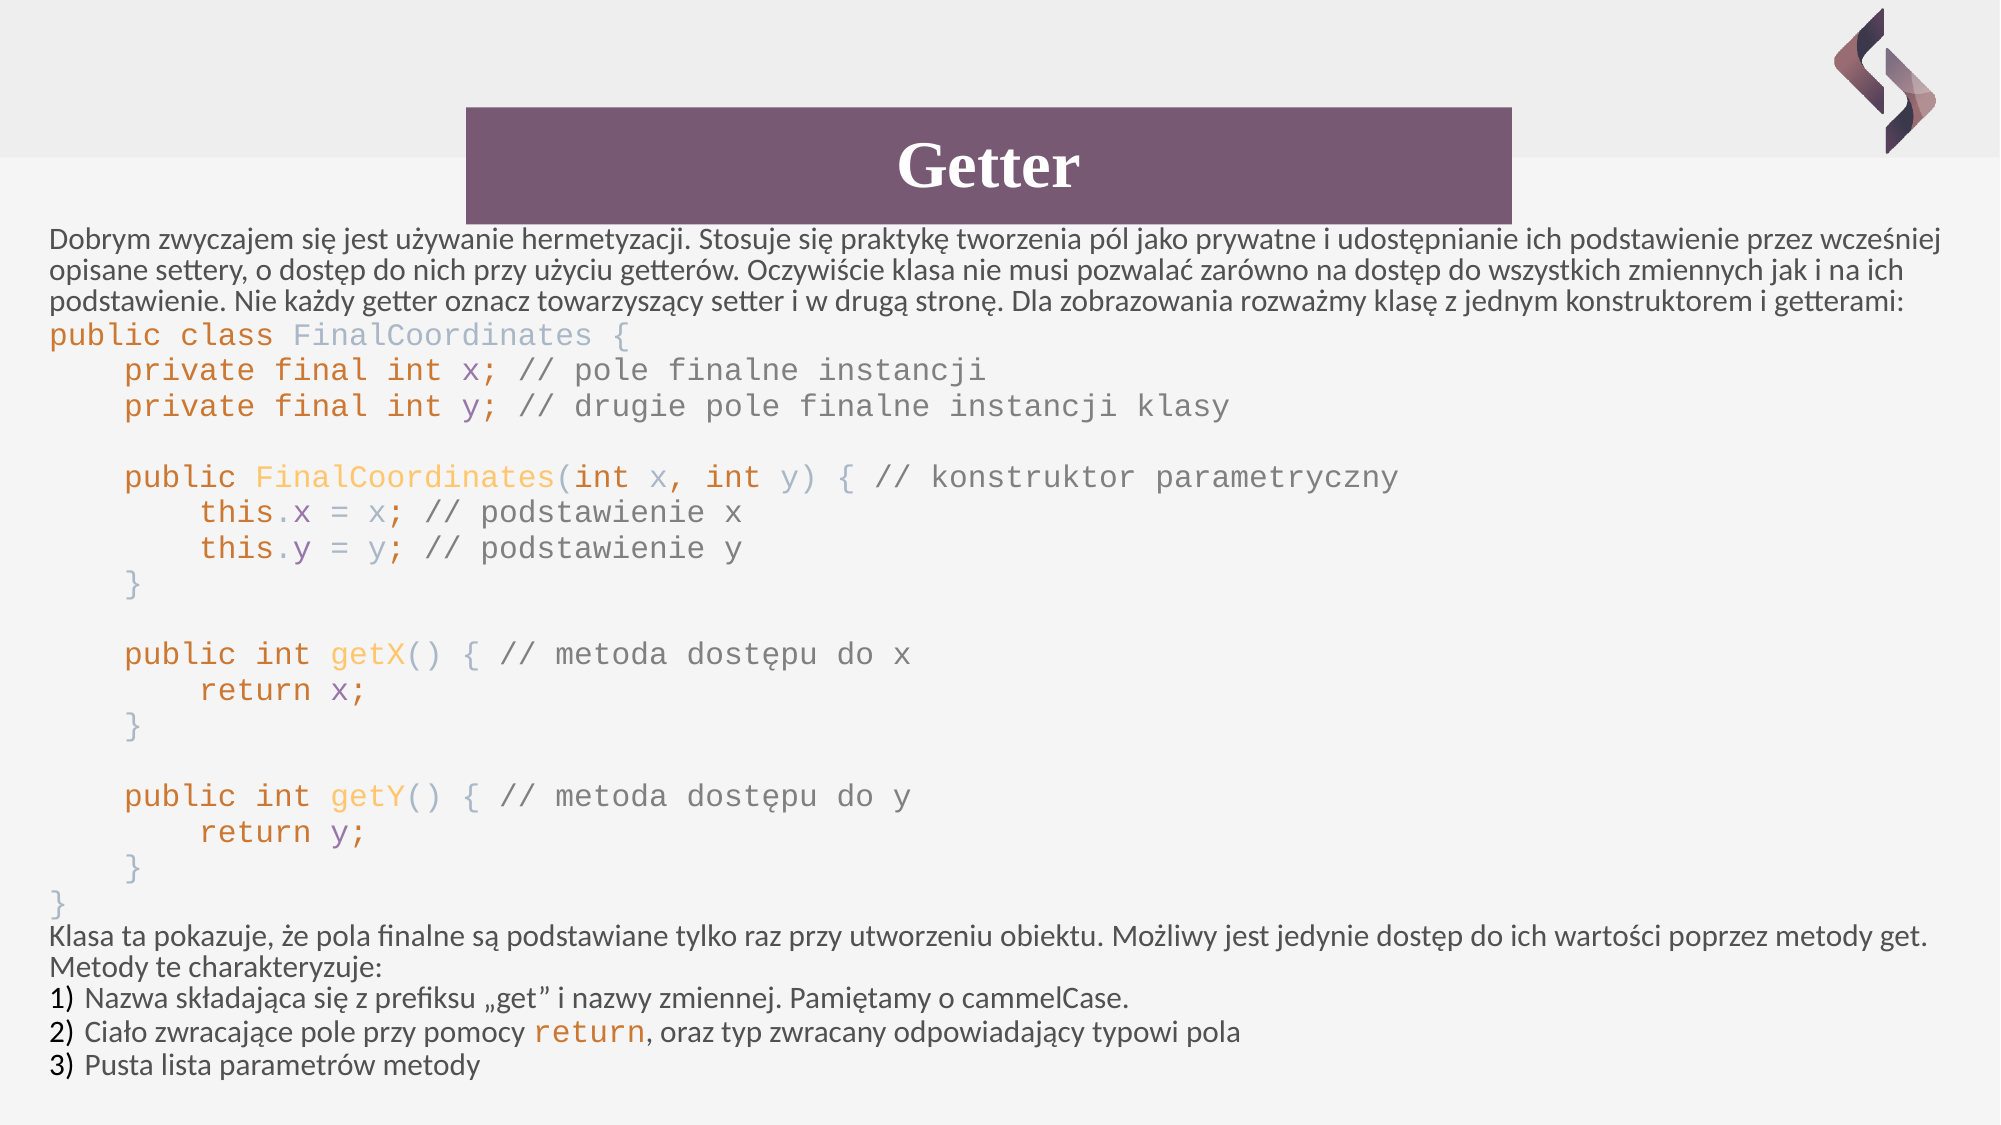

Getter
Dobrym zwyczajem się jest używanie hermetyzacji. Stosuje się praktykę tworzenia pól jako prywatne i udostępnianie ich podstawienie przez wcześniej opisane settery, o dostęp do nich przy użyciu getterów. Oczywiście klasa nie musi pozwalać zarówno na dostęp do wszystkich zmiennych jak i na ich podstawienie. Nie każdy getter oznacz towarzyszący setter i w drugą stronę. Dla zobrazowania rozważmy klasę z jednym konstruktorem i getterami:
public class FinalCoordinates {
 private final int x; // pole finalne instancji
 private final int y; // drugie pole finalne instancji klasy
 public FinalCoordinates(int x, int y) { // konstruktor parametryczny
 this.x = x; // podstawienie x
 this.y = y; // podstawienie y
 }
 public int getX() { // metoda dostępu do x
 return x;
 }
 public int getY() { // metoda dostępu do y
 return y;
 }
}
Klasa ta pokazuje, że pola finalne są podstawiane tylko raz przy utworzeniu obiektu. Możliwy jest jedynie dostęp do ich wartości poprzez metody get.
Metody te charakteryzuje:
Nazwa składająca się z prefiksu „get” i nazwy zmiennej. Pamiętamy o cammelCase.
Ciało zwracające pole przy pomocy return, oraz typ zwracany odpowiadający typowi pola
Pusta lista parametrów metody